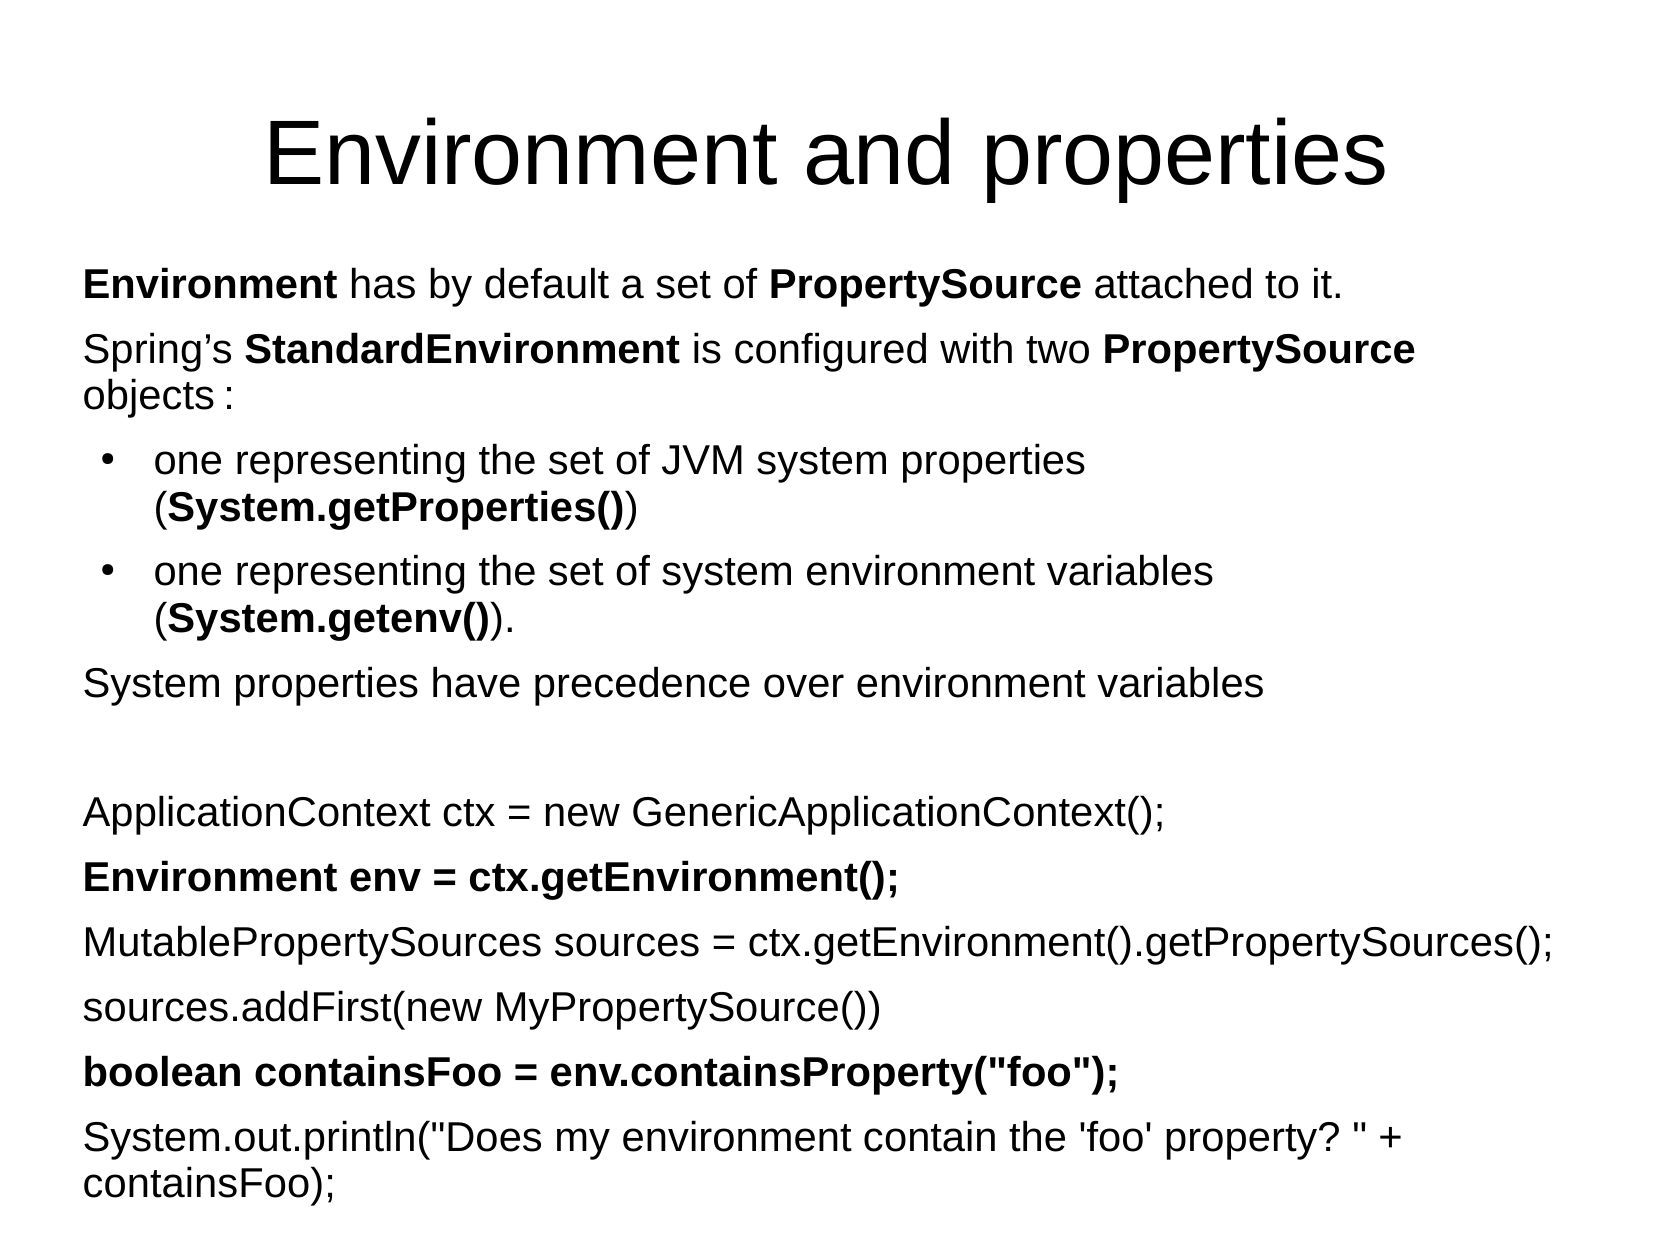

# Environment and properties
Environment has by default a set of PropertySource attached to it.
Spring’s StandardEnvironment is configured with two PropertySource objects :
one representing the set of JVM system properties (System.getProperties())
one representing the set of system environment variables (System.getenv()).
System properties have precedence over environment variables
ApplicationContext ctx = new GenericApplicationContext();
Environment env = ctx.getEnvironment();
MutablePropertySources sources = ctx.getEnvironment().getPropertySources();
sources.addFirst(new MyPropertySource())
boolean containsFoo = env.containsProperty("foo");
System.out.println("Does my environment contain the 'foo' property? " + containsFoo);